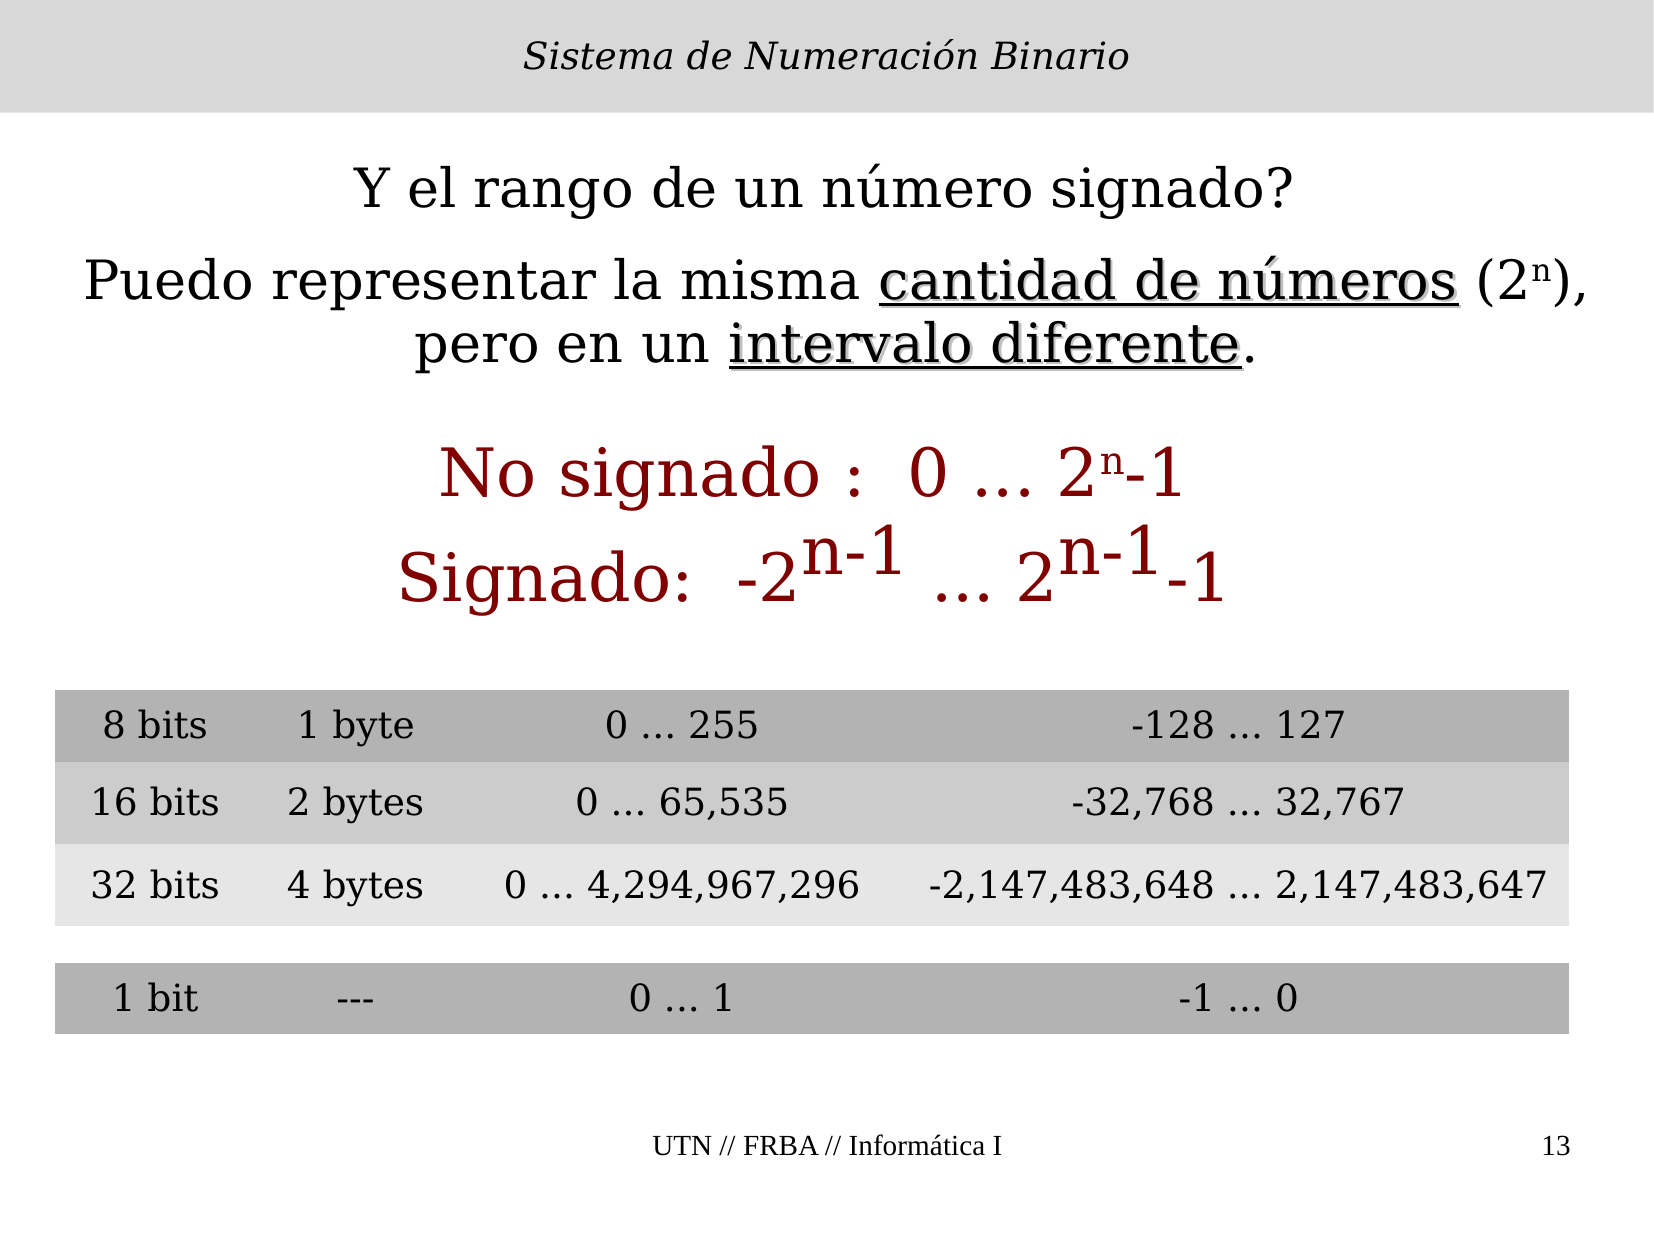

Sistema de Numeración Binario
Y el rango de un número signado?
Puedo representar la misma cantidad de números (2n), pero en un intervalo diferente.
No signado : 0 ... 2n-1
Signado: -2n-1 ... 2n-1-1
| 8 bits | 1 byte | 0 ... 255 | -128 ... 127 |
| --- | --- | --- | --- |
| 16 bits | 2 bytes | 0 ... 65,535 | -32,768 ... 32,767 |
| 32 bits | 4 bytes | 0 ... 4,294,967,296 | -2,147,483,648 ... 2,147,483,647 |
| 1 bit | --- | 0 ... 1 | -1 ... 0 |
| --- | --- | --- | --- |
UTN // FRBA // Informática I
13